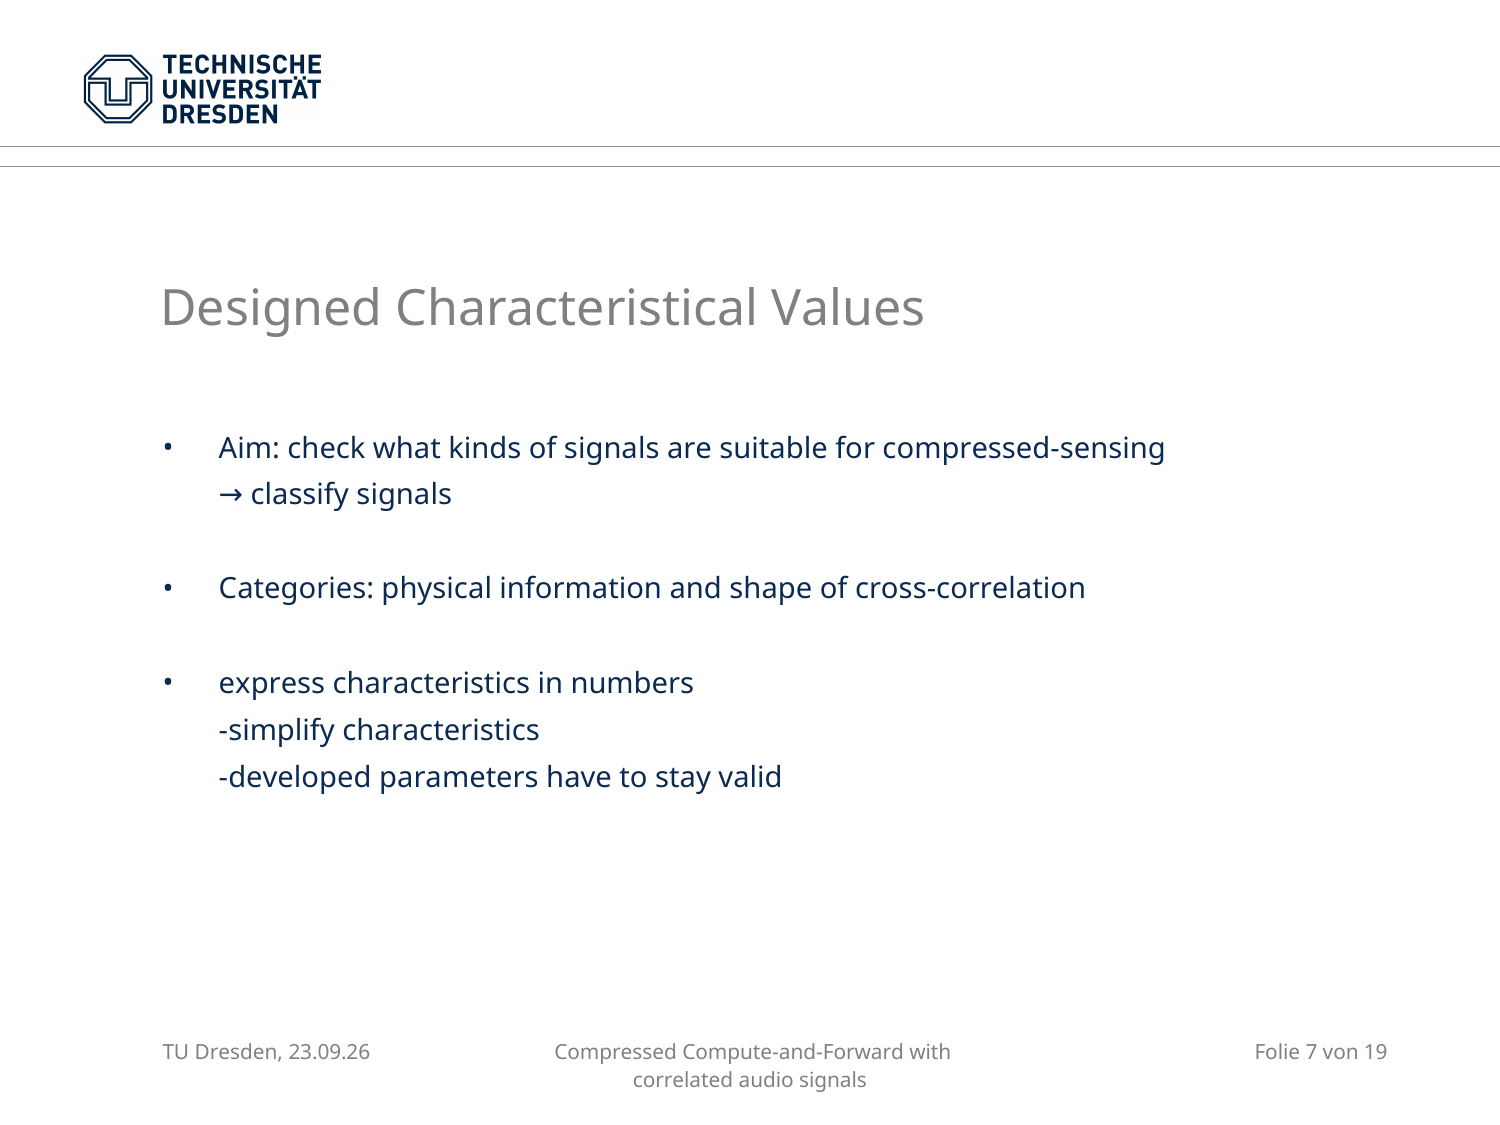

# Designed Characteristical Values
Aim: check what kinds of signals are suitable for compressed-sensing
→ classify signals
Categories: physical information and shape of cross-correlation
express characteristics in numbers
-simplify characteristics
-developed parameters have to stay valid
7